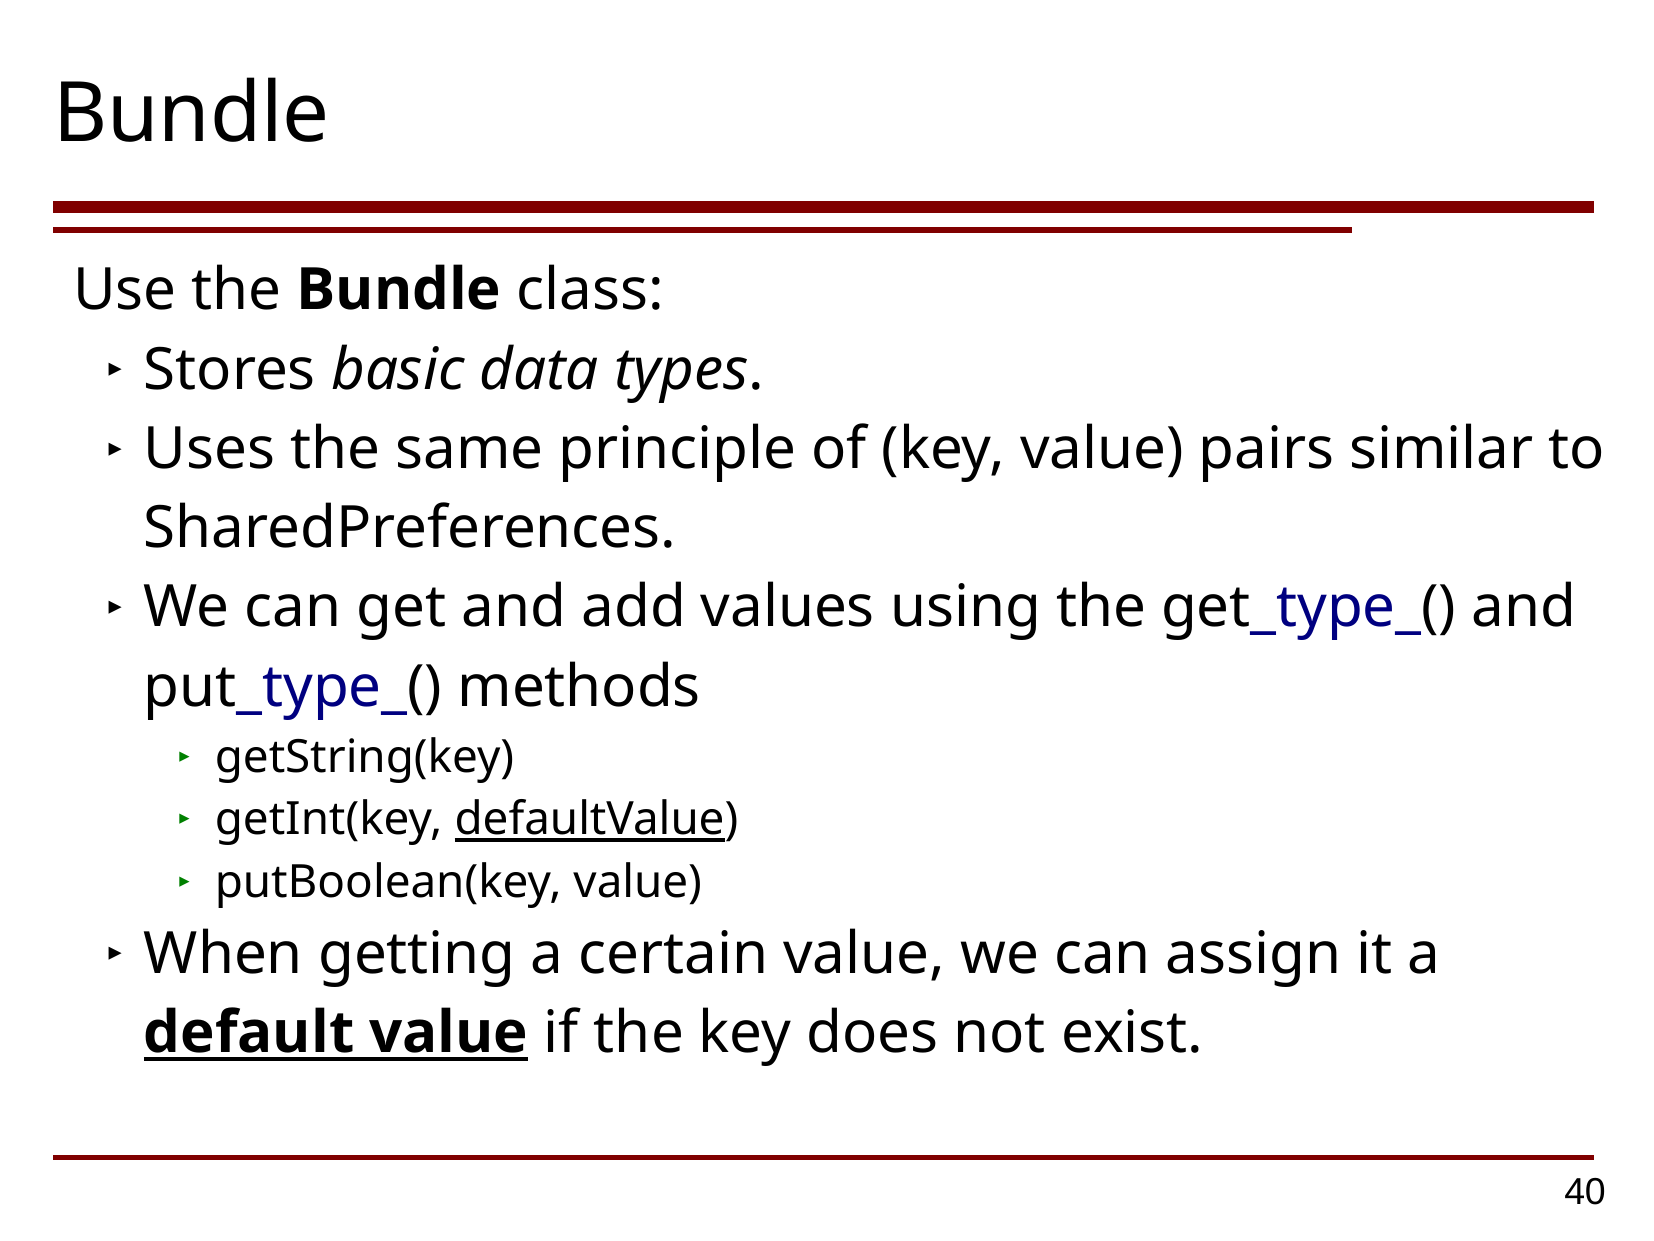

# Bundle
Use the Bundle class:
Stores basic data types.
Uses the same principle of (key, value) pairs similar to
SharedPreferences.
We can get and add values using the get_type_() and
put_type_() methods
getString(key)
getInt(key, defaultValue)
putBoolean(key, value)
When getting a certain value, we can assign it a
default value if the key does not exist.